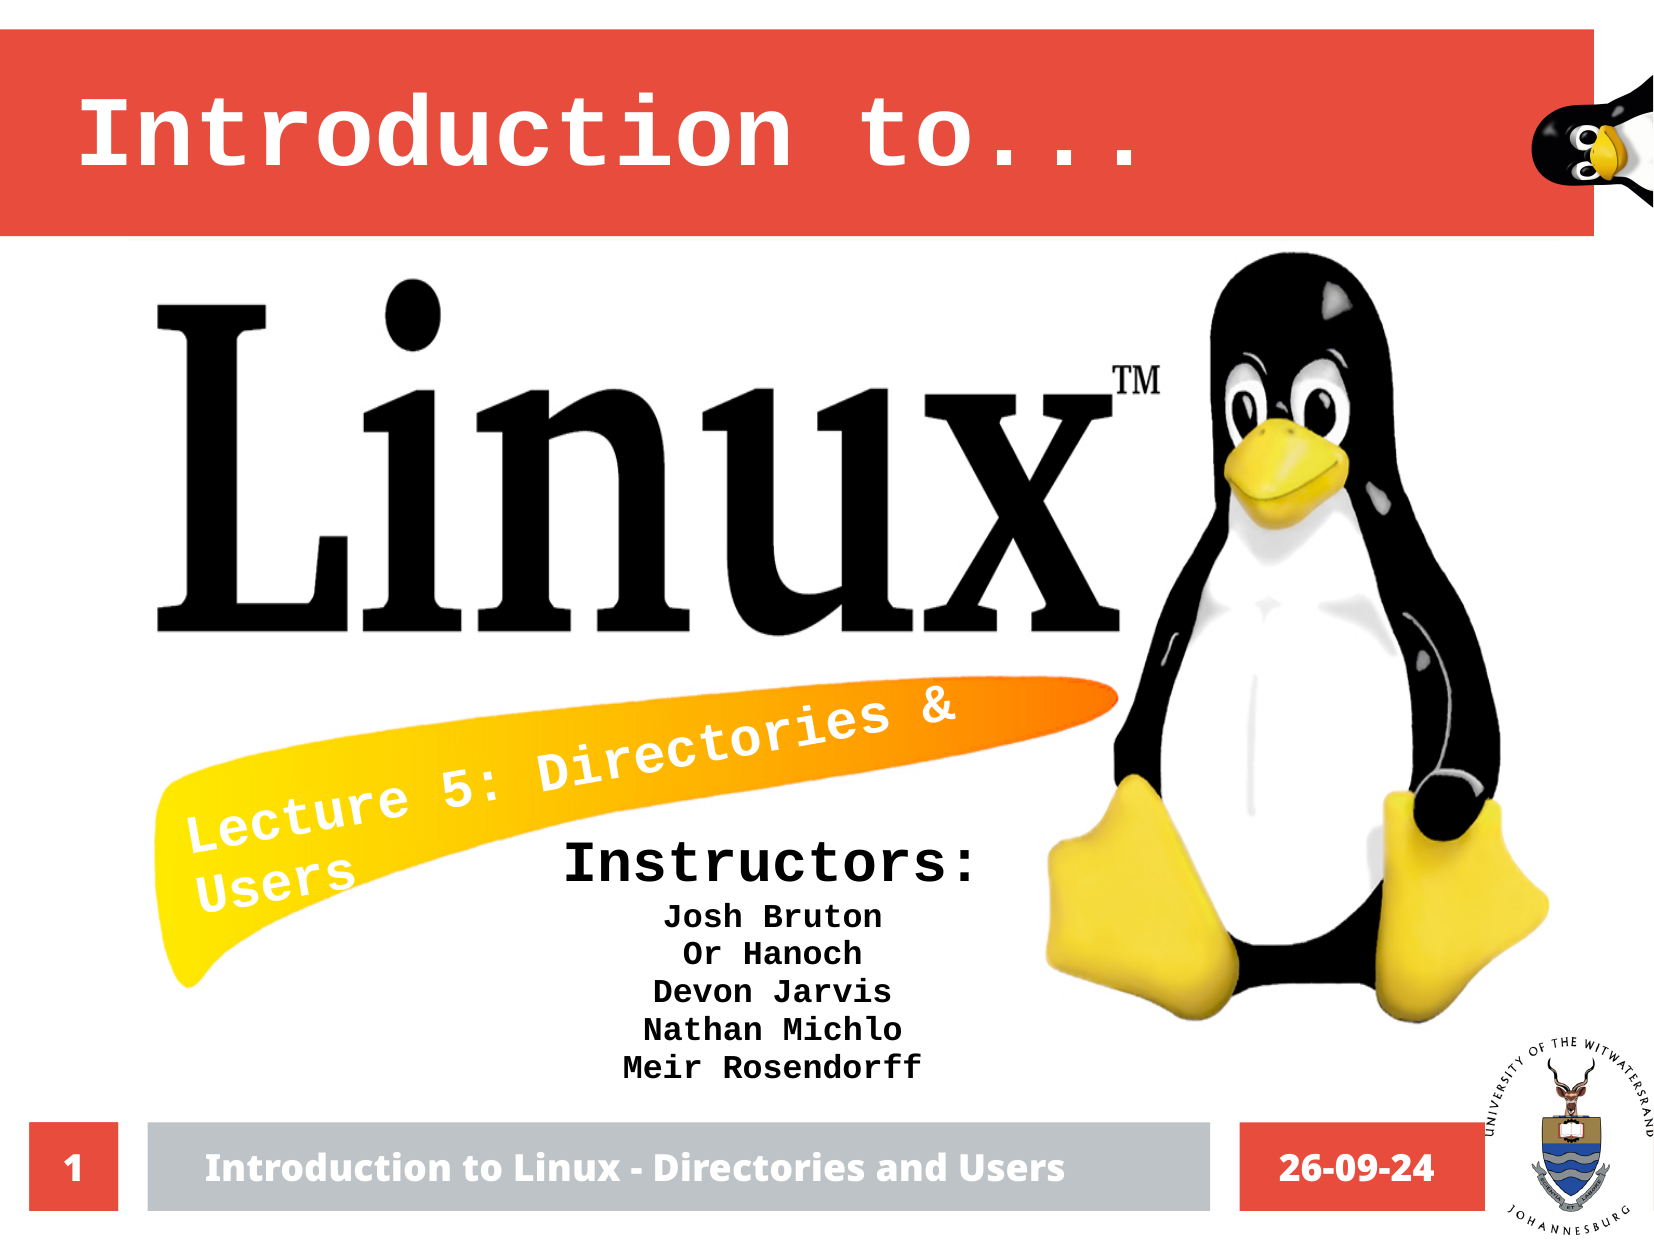

Introduction to...
Lecture 5: Directories & Users
Instructors:
Josh Bruton
Or Hanoch
Devon Jarvis
Nathan Michlo
Meir Rosendorff
1
 Introduction to Linux - Directories and Users